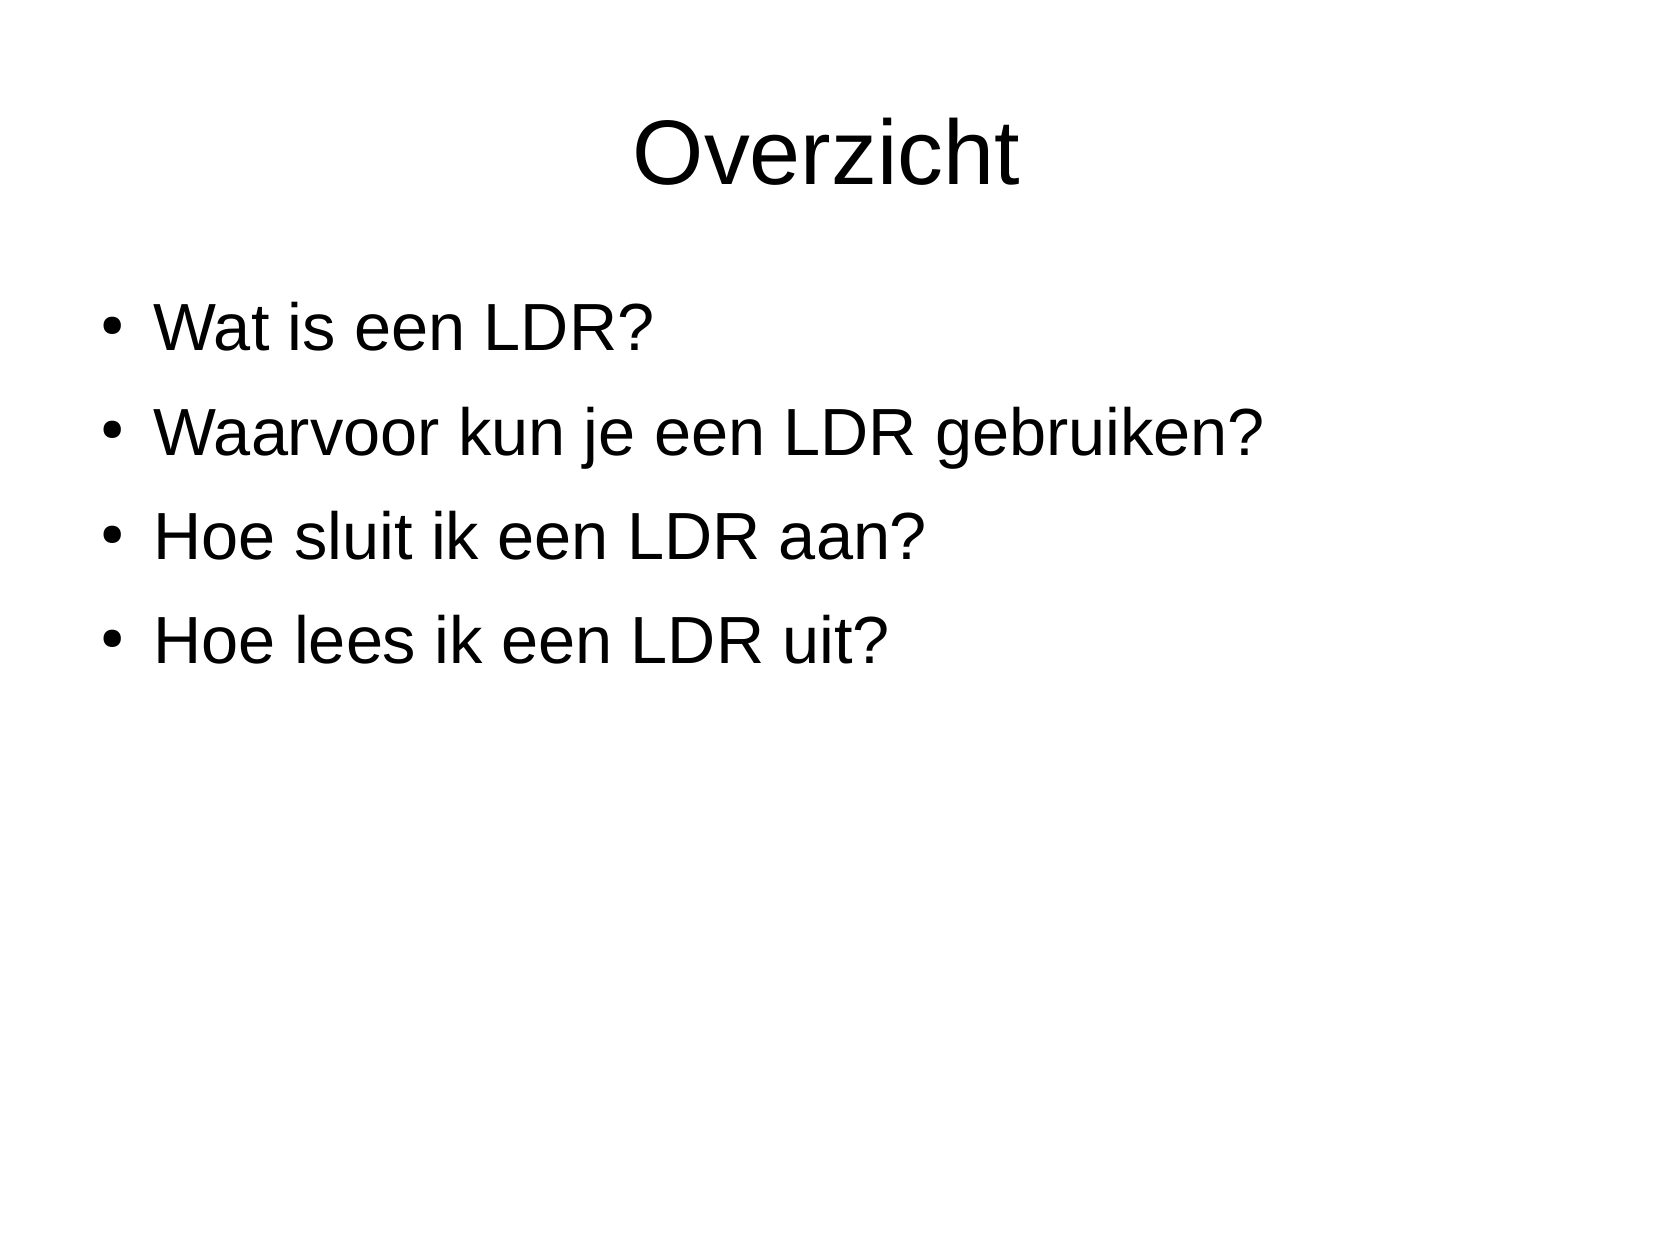

# Overzicht
Wat is een LDR?
Waarvoor kun je een LDR gebruiken?
Hoe sluit ik een LDR aan?
Hoe lees ik een LDR uit?